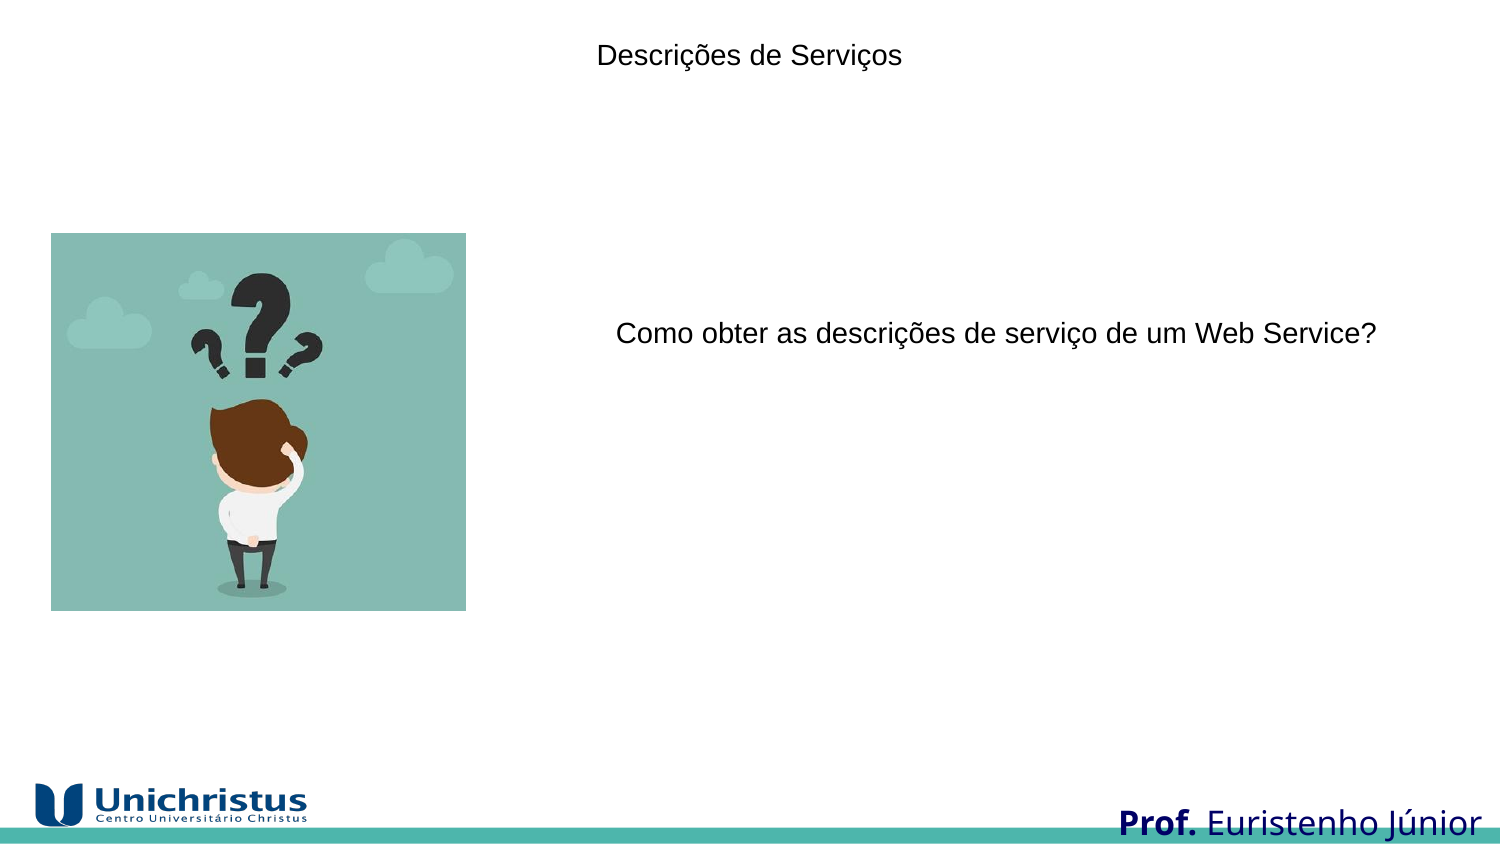

# Descrições de Serviços
Como obter as descrições de serviço de um Web Service?
Prof. Euristenho Júnior